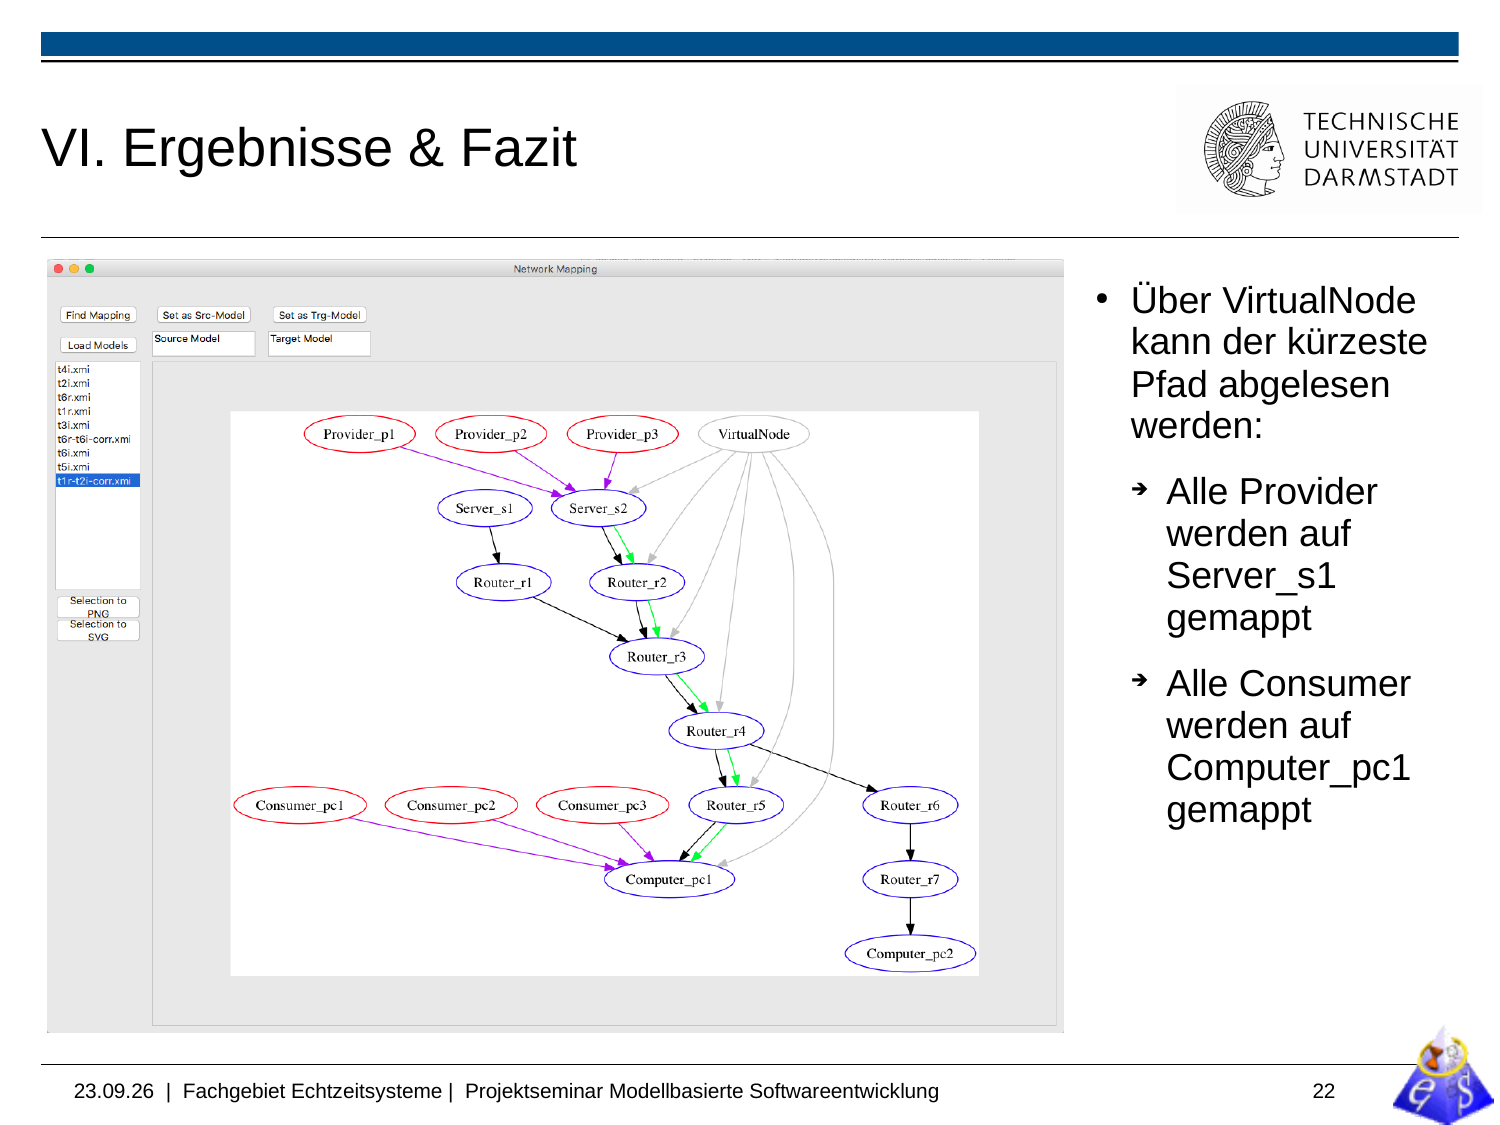

# VI. Ergebnisse & Fazit
Über VirtualNode kann der kürzeste Pfad abgelesen werden:
Alle Provider werden auf Server_s1 gemappt
Alle Consumer werden auf Computer_pc1 gemappt